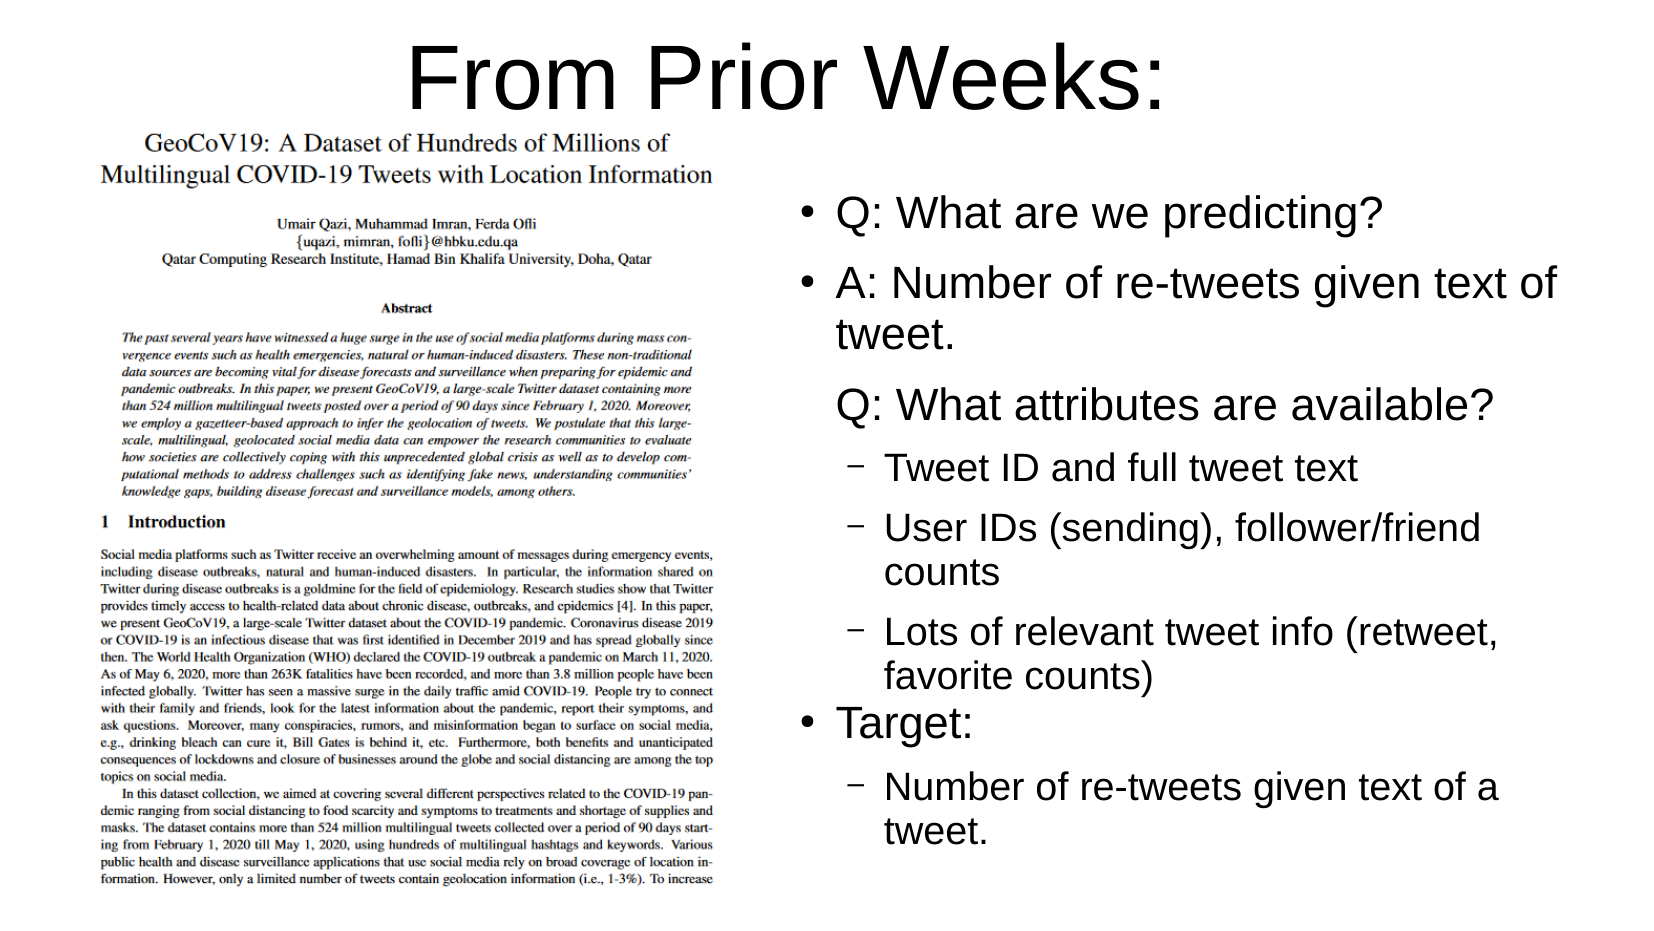

# From Prior Weeks:
Q: What are we predicting?
A: Number of re-tweets given text of tweet.
Q: What attributes are available?
Tweet ID and full tweet text
User IDs (sending), follower/friend counts
Lots of relevant tweet info (retweet, favorite counts)
Target:
Number of re-tweets given text of a tweet.